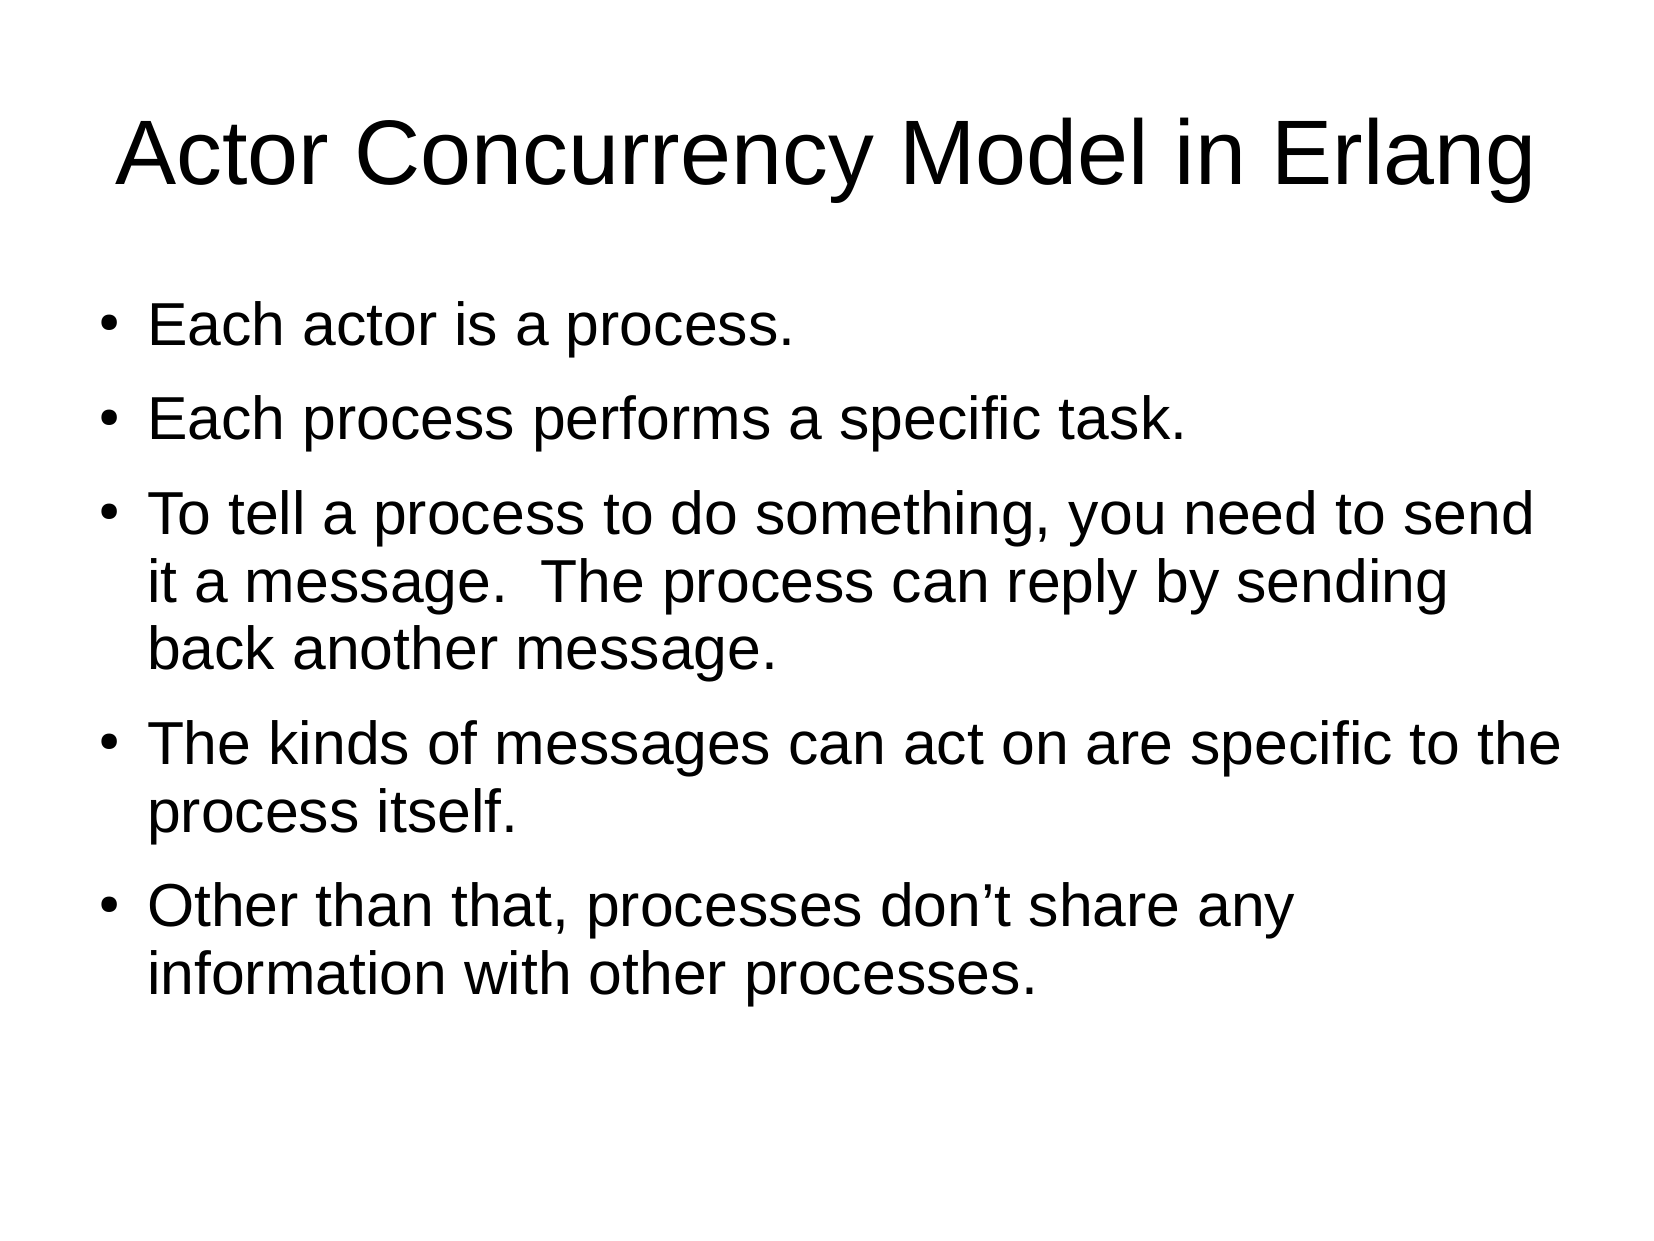

# Actor Concurrency Model in Erlang
Each actor is a process.
Each process performs a specific task.
To tell a process to do something, you need to send it a message. The process can reply by sending back another message.
The kinds of messages can act on are specific to the process itself.
Other than that, processes don’t share any information with other processes.